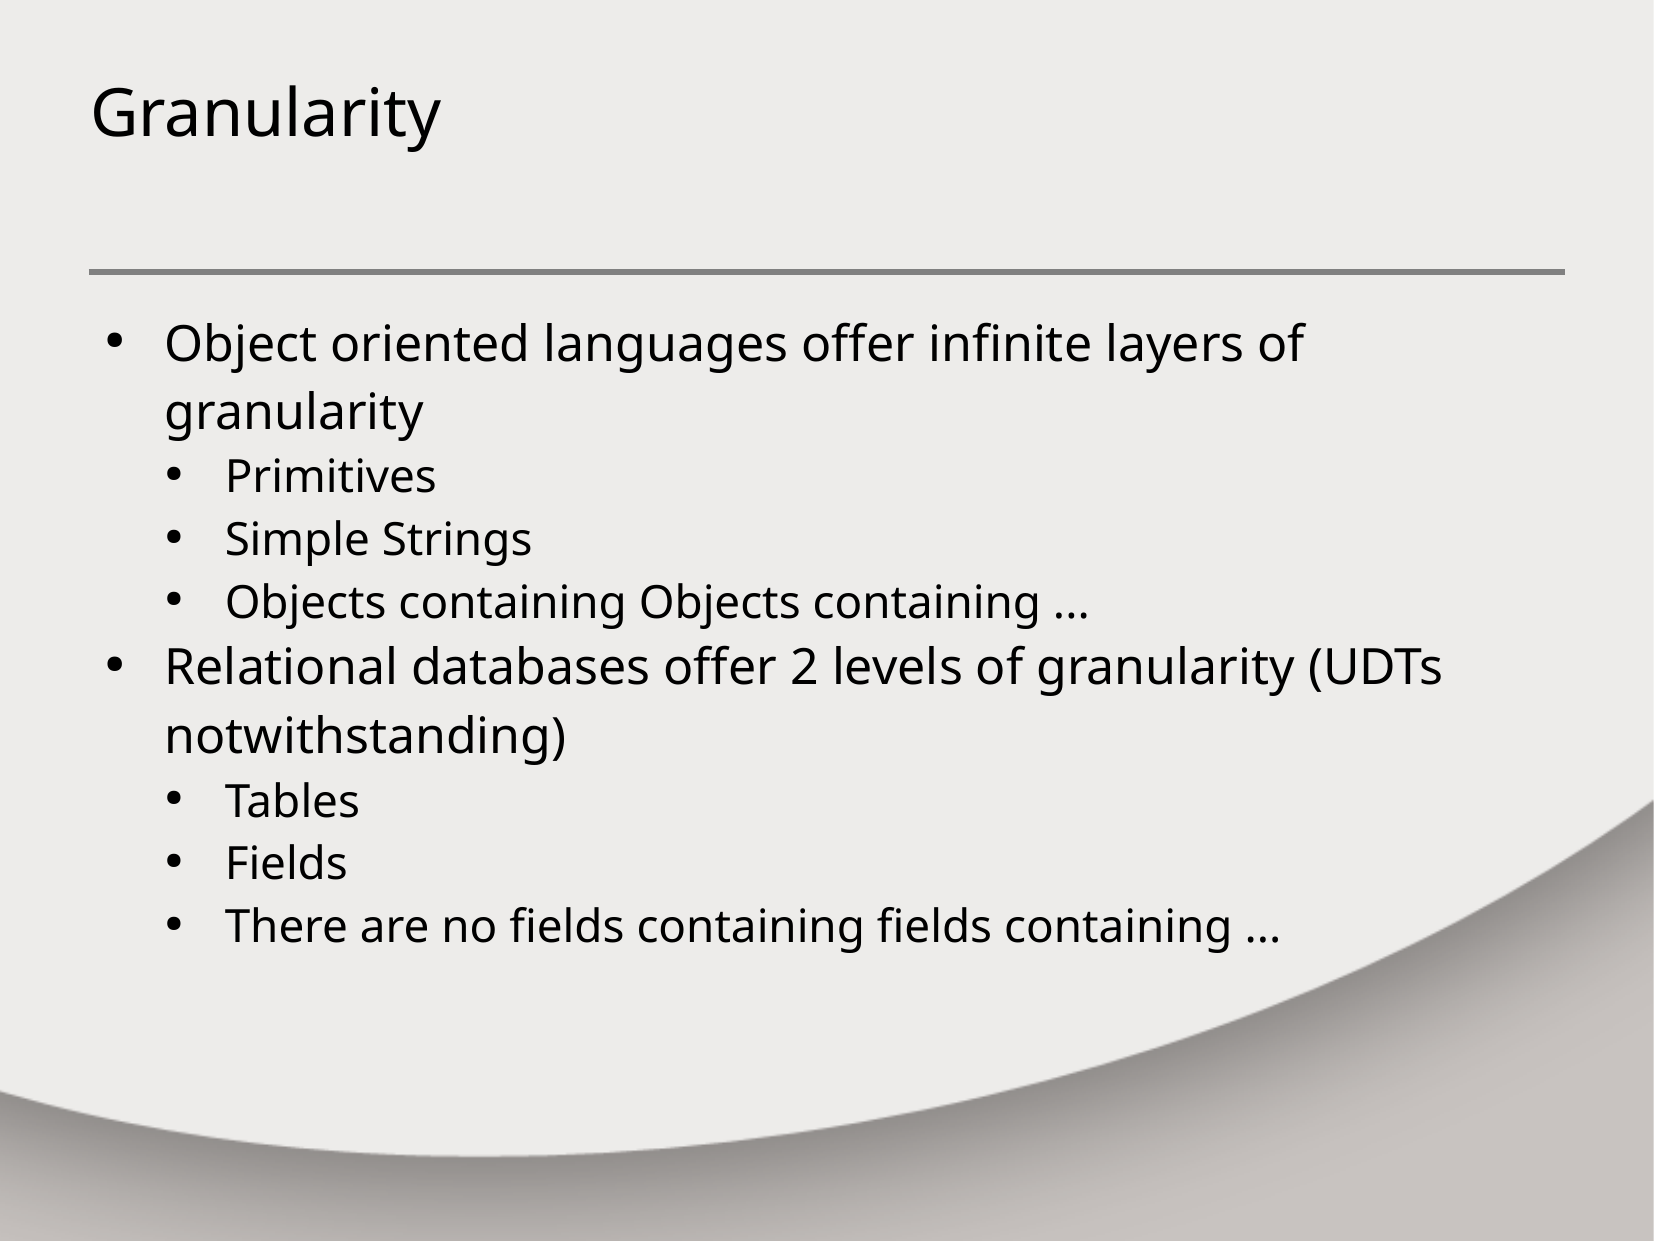

# Granularity
Object oriented languages offer infinite layers of granularity
Primitives
Simple Strings
Objects containing Objects containing ...
Relational databases offer 2 levels of granularity (UDTs notwithstanding)
Tables
Fields
There are no fields containing fields containing ...